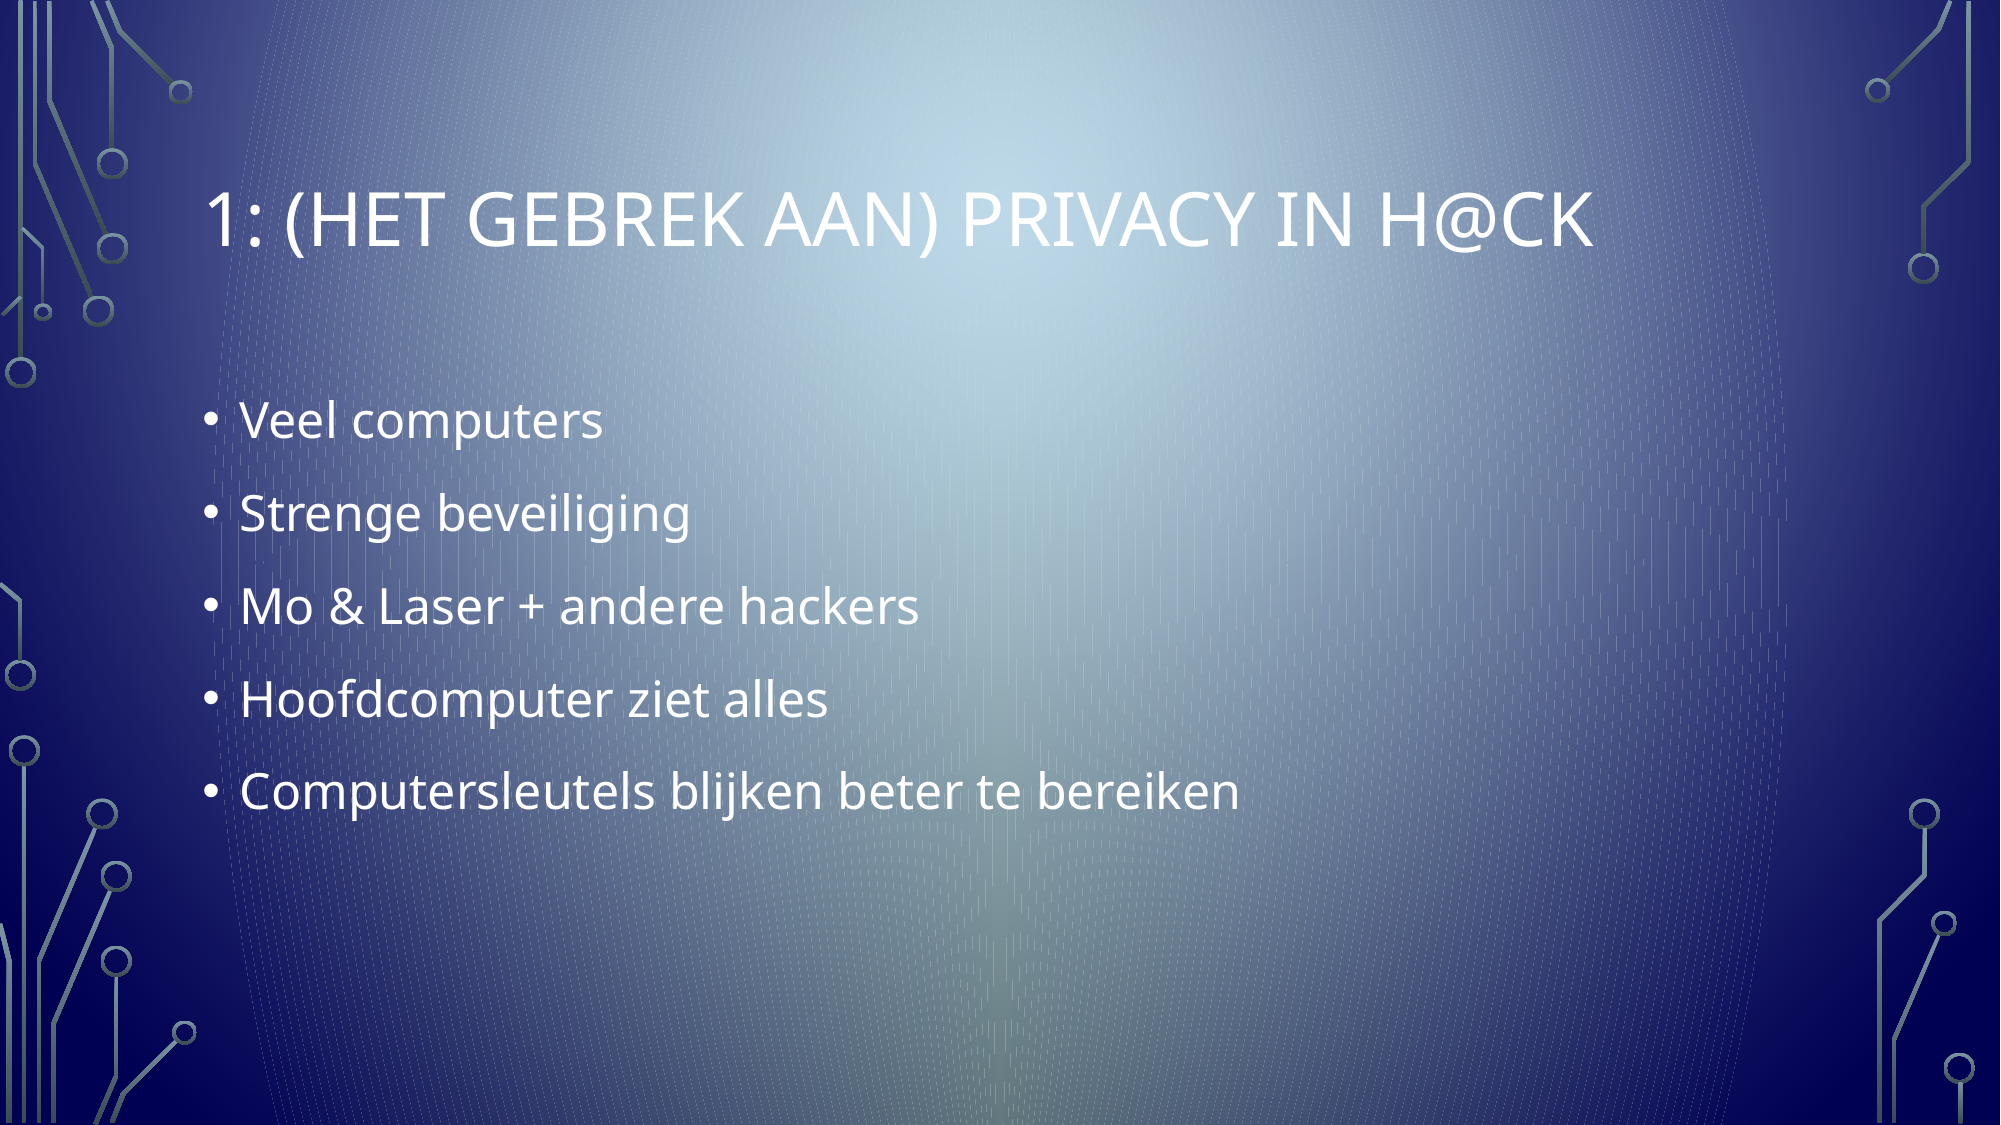

# 1: (HET GEBREK AAN) PRIVACY IN H@CK
Veel computers
Strenge beveiliging
Mo & Laser + andere hackers
Hoofdcomputer ziet alles
Computersleutels blijken beter te bereiken